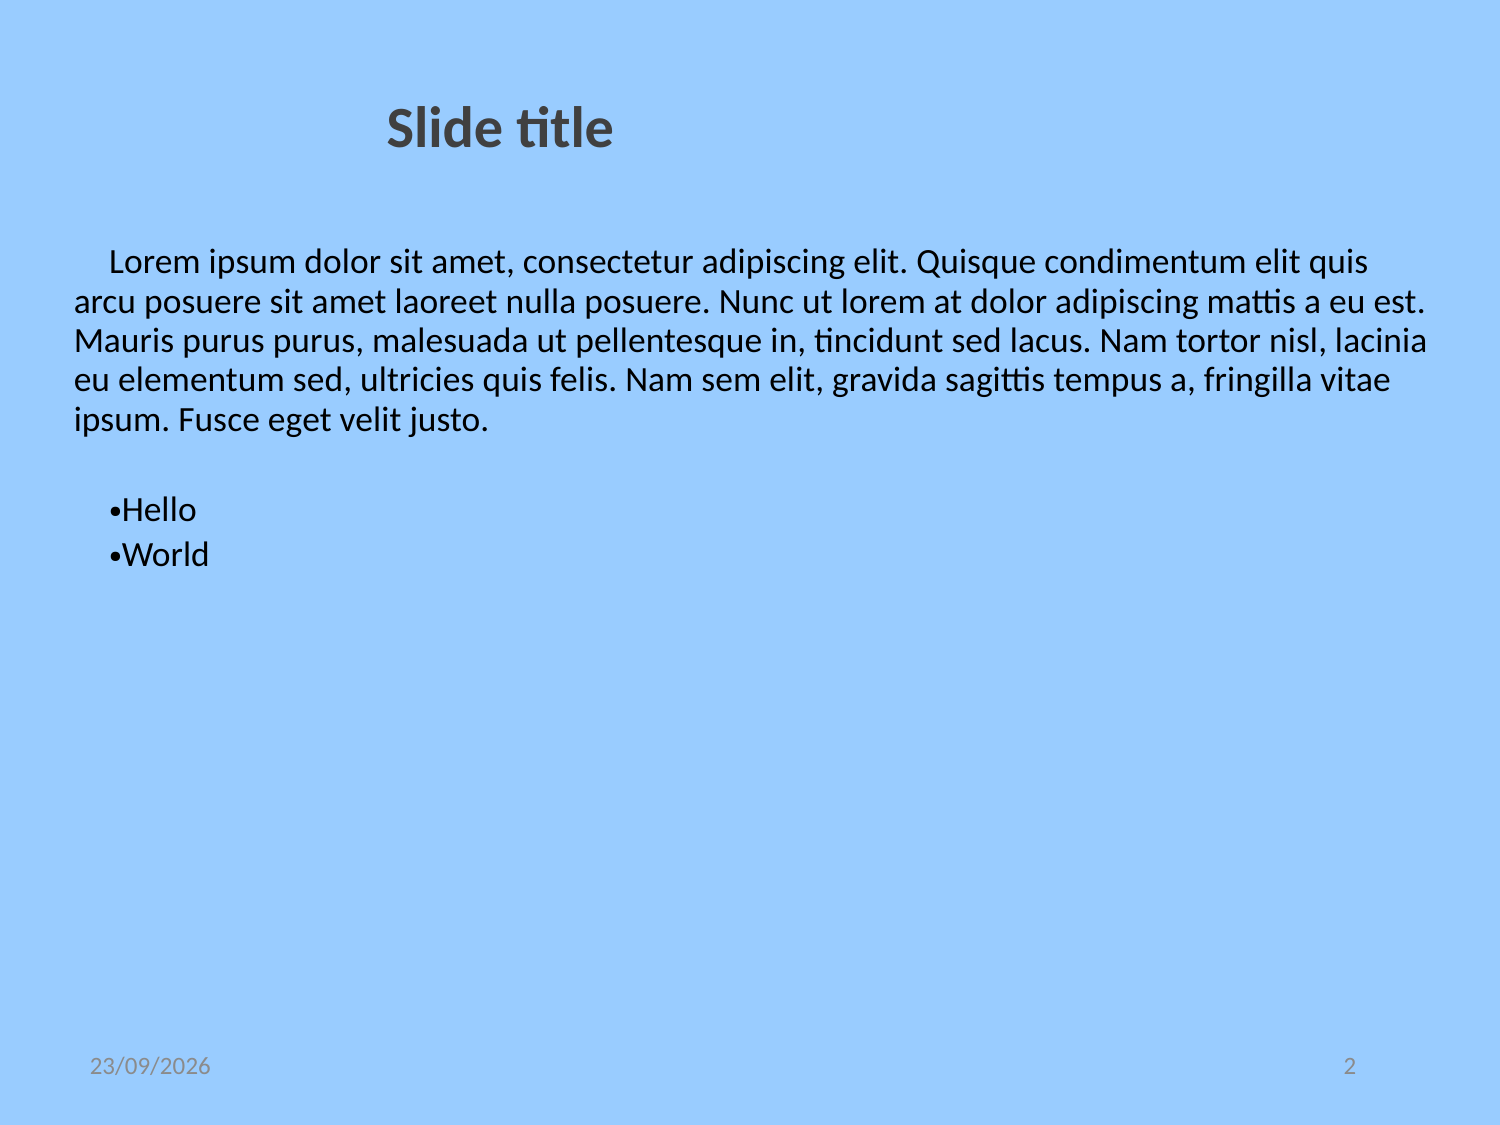

Slide title
Lorem ipsum dolor sit amet, consectetur adipiscing elit. Quisque condimentum elit quis arcu posuere sit amet laoreet nulla posuere. Nunc ut lorem at dolor adipiscing mattis a eu est. Mauris purus purus, malesuada ut pellentesque in, tincidunt sed lacus. Nam tortor nisl, lacinia eu elementum sed, ultricies quis felis. Nam sem elit, gravida sagittis tempus a, fringilla vitae ipsum. Fusce eget velit justo.
Hello
World